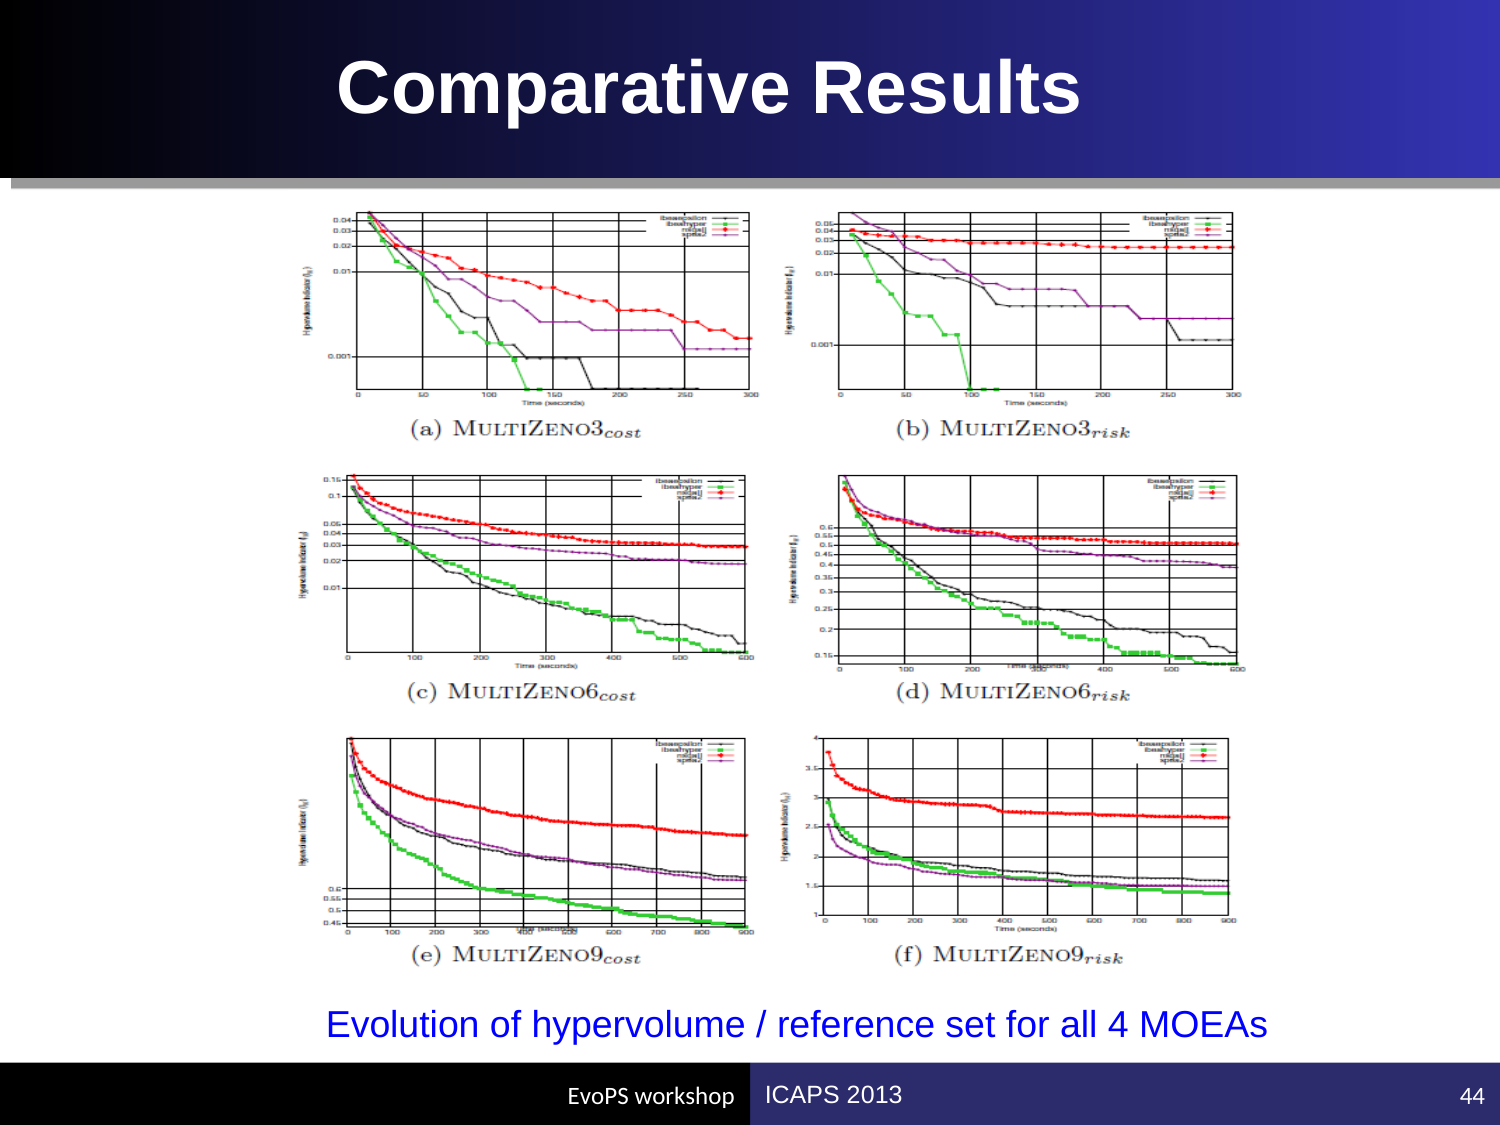

Comparative Results
Evolution of hypervolume / reference set for all 4 MOEAs
44